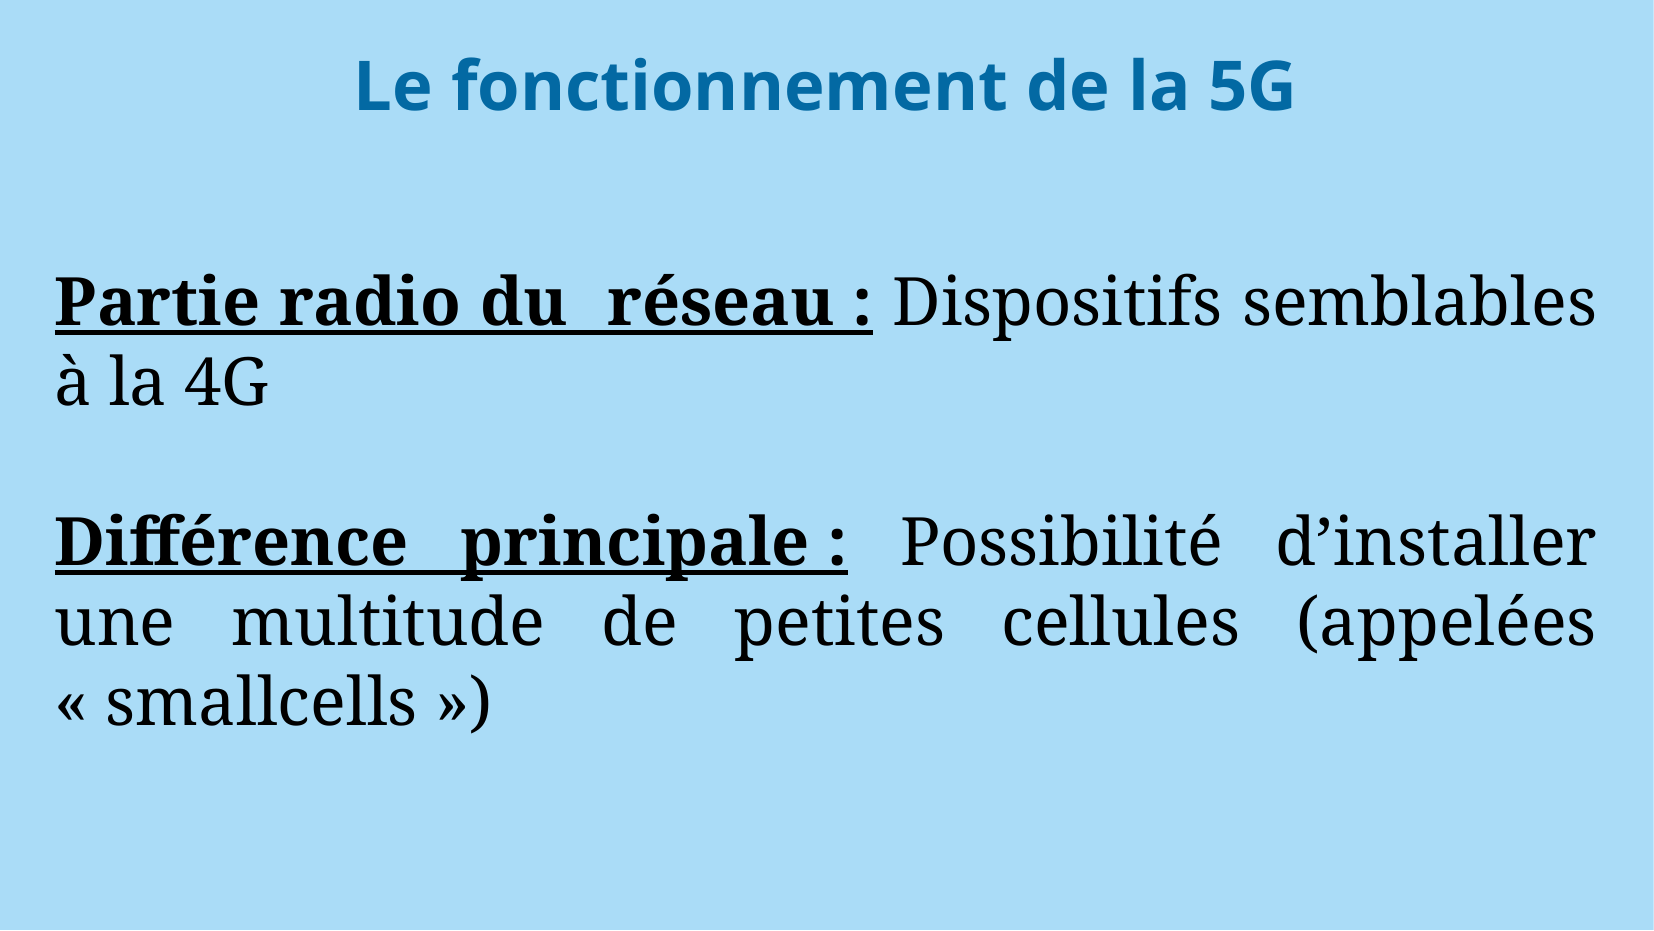

# Le fonctionnement de la 5G
Partie radio du réseau : Dispositifs semblables à la 4G
Différence principale : Possibilité d’installer une multitude de petites cellules (appelées « smallcells »)